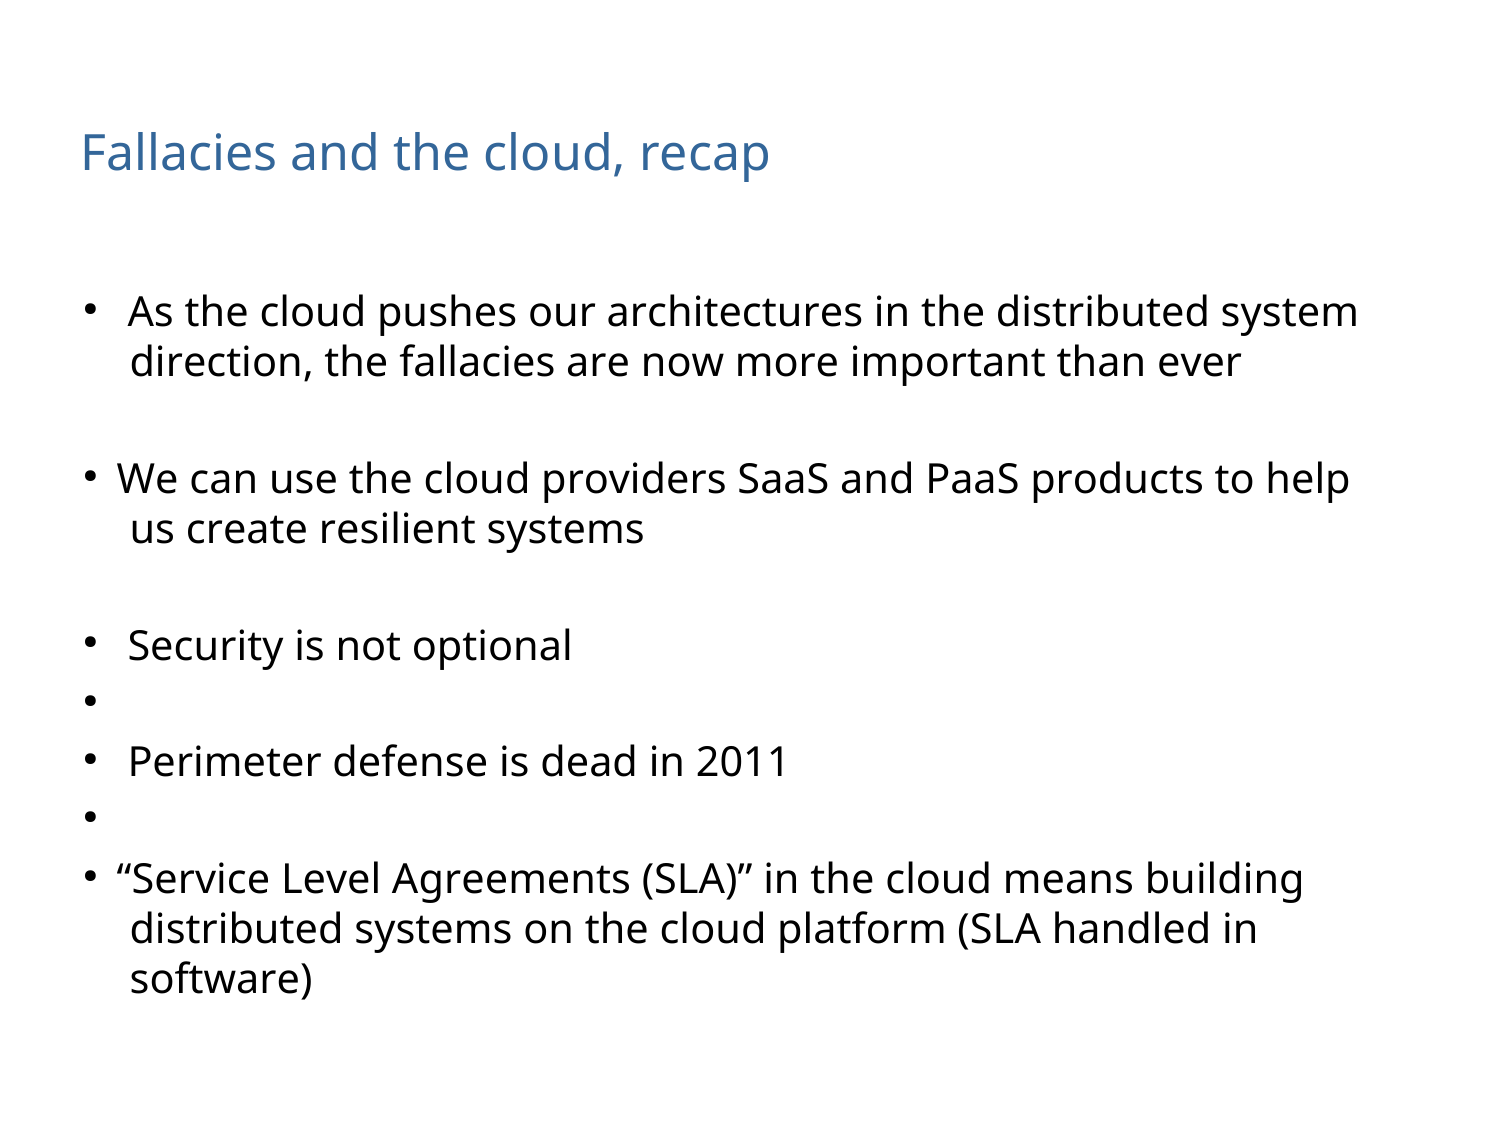

# Fallacies and the cloud, recap
 As the cloud pushes our architectures in the distributed system direction, the fallacies are now more important than ever
 We can use the cloud providers SaaS and PaaS products to help us create resilient systems
 Security is not optional
 Perimeter defense is dead in 2011
 “Service Level Agreements (SLA)” in the cloud means building distributed systems on the cloud platform (SLA handled in software)